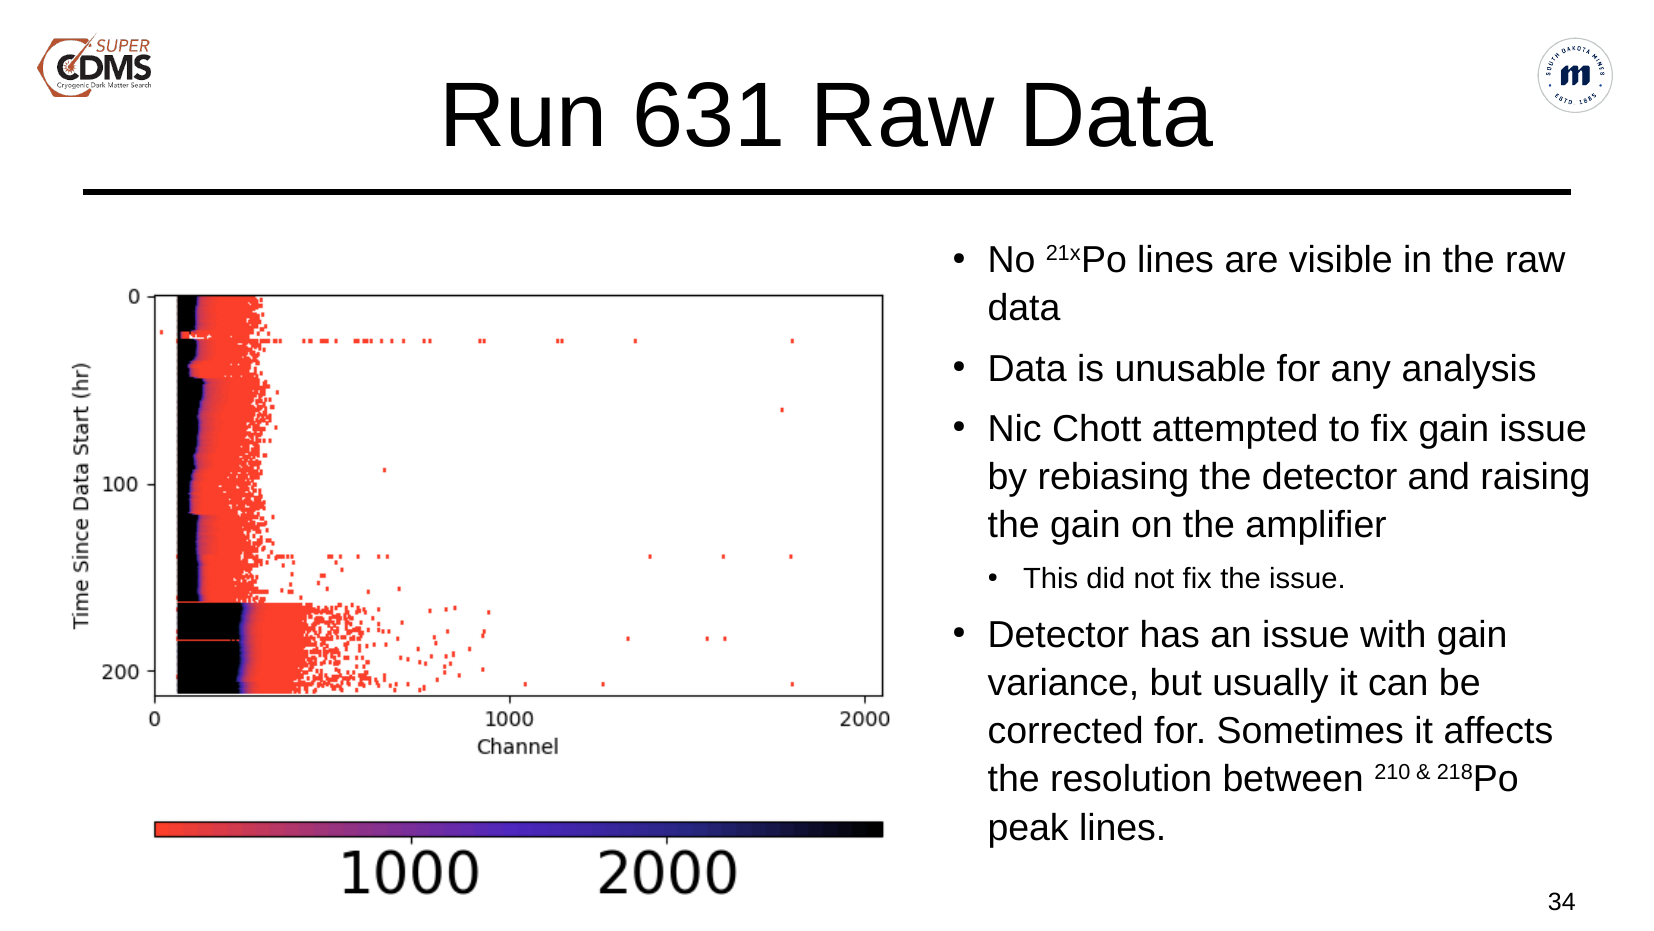

# Run 631 Raw Data
No 21xPo lines are visible in the raw data
Data is unusable for any analysis
Nic Chott attempted to fix gain issue by rebiasing the detector and raising the gain on the amplifier
This did not fix the issue.
Detector has an issue with gain variance, but usually it can be corrected for. Sometimes it affects the resolution between 210 & 218Po peak lines.